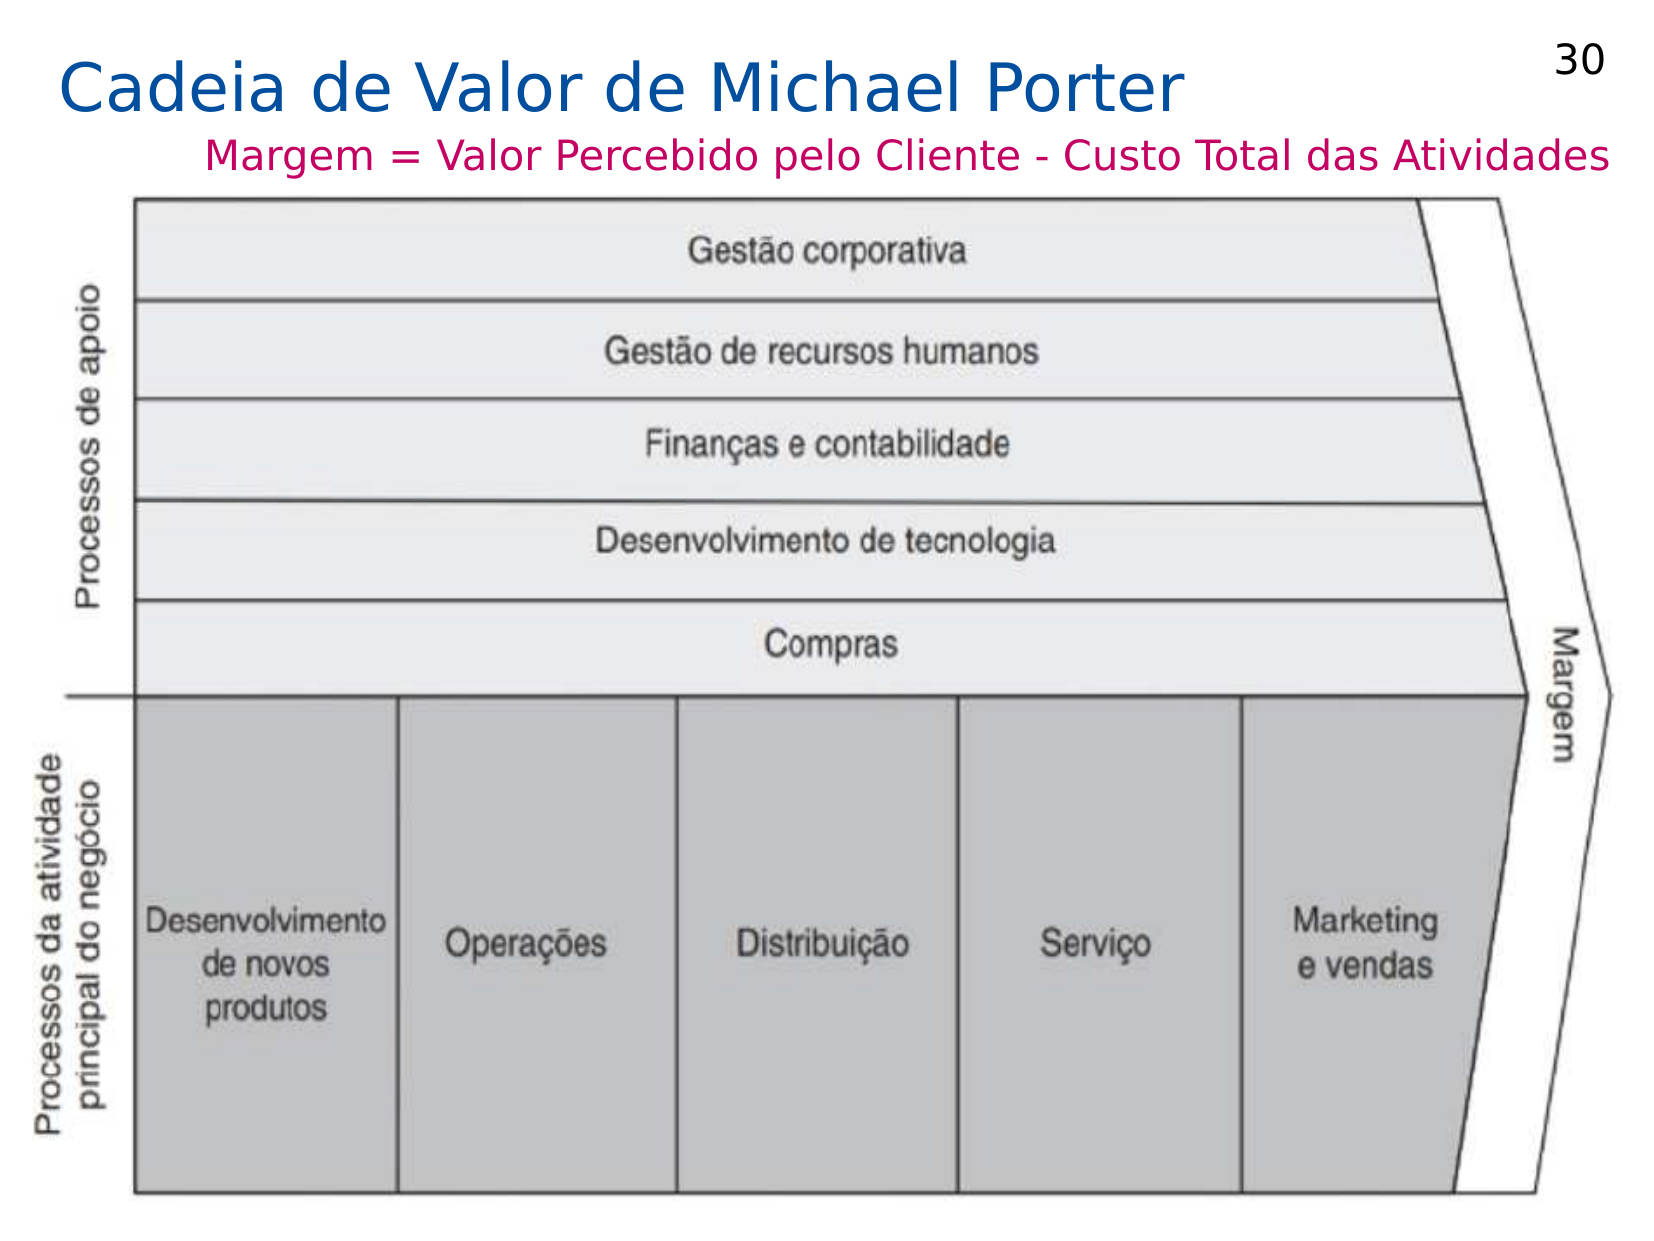

# Cadeia de Valor de Michael Porter
30
Margem = Valor Percebido pelo Cliente - Custo Total das Atividades